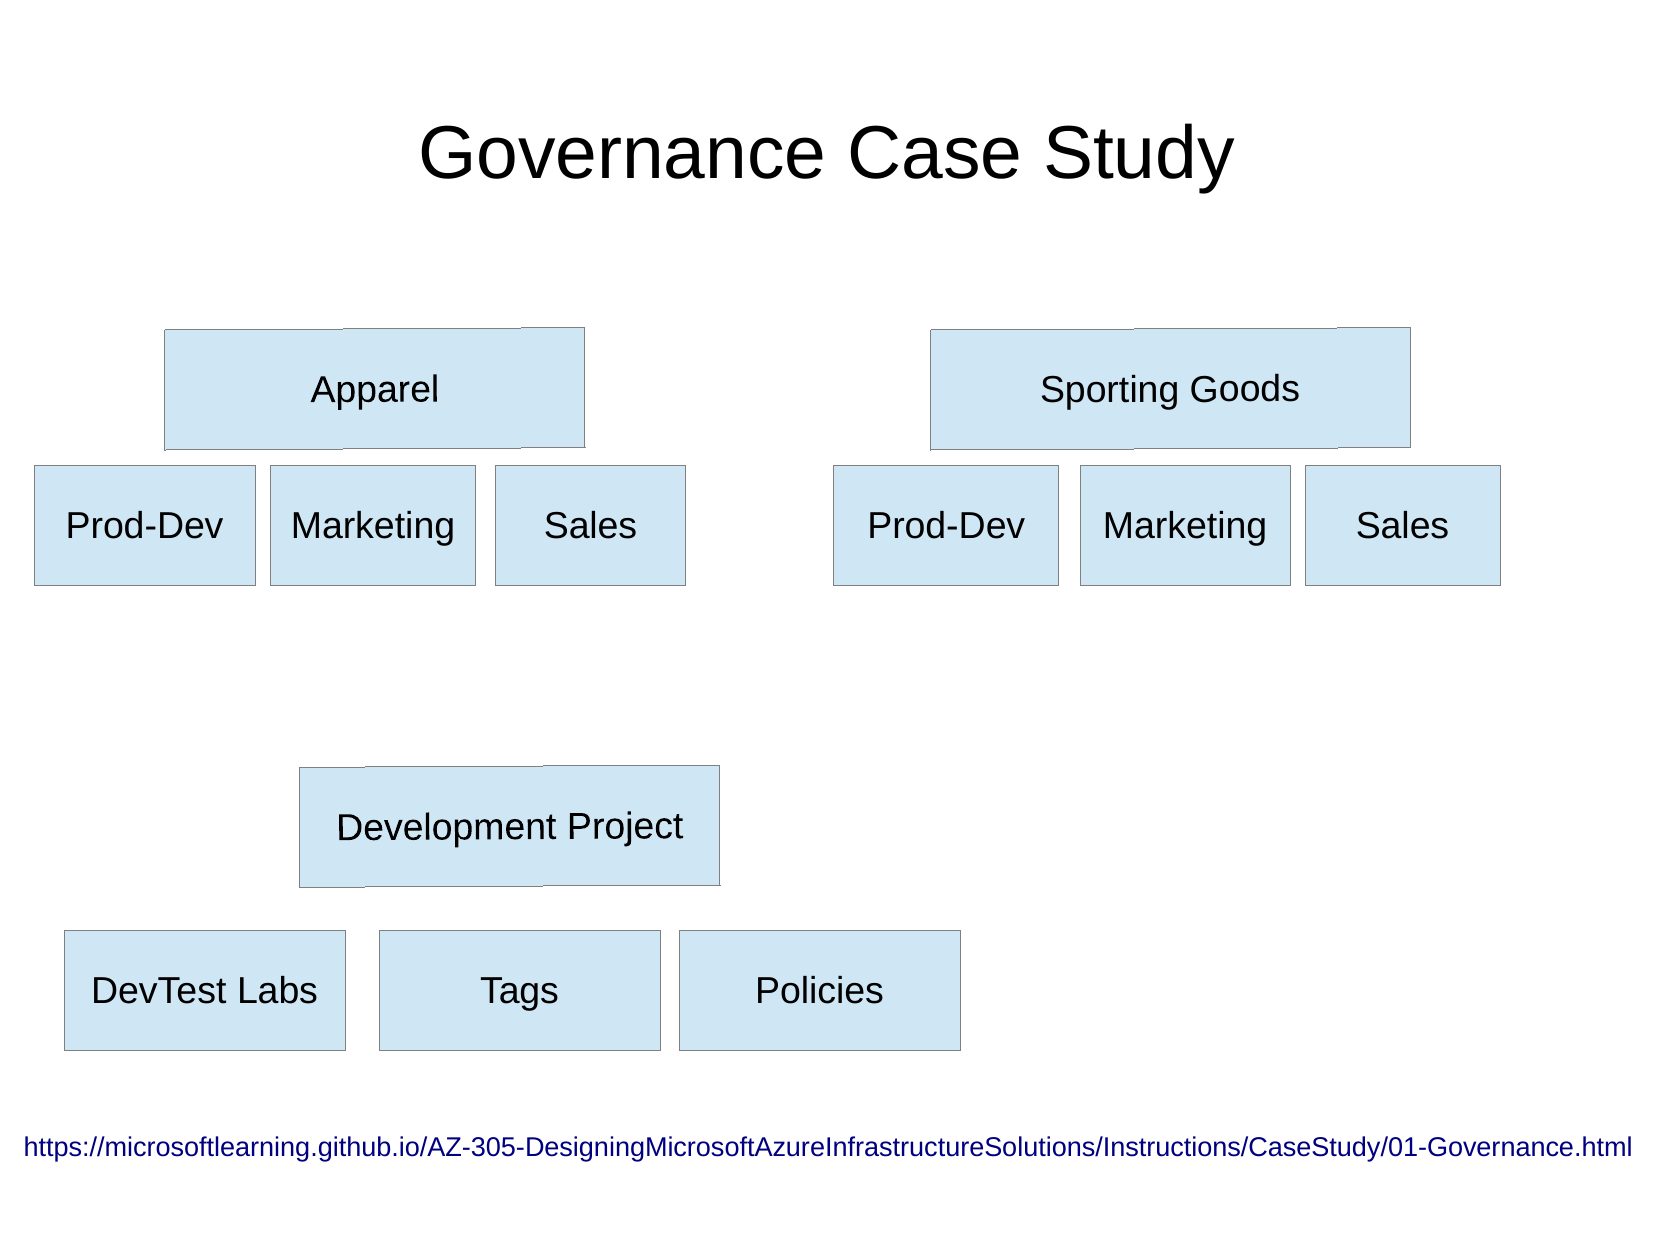

# Governance Case Study
Apparel
Sporting Goods
Prod-Dev
Marketing
Sales
Prod-Dev
Marketing
Sales
Development Project
DevTest Labs
Tags
Policies
https://microsoftlearning.github.io/AZ-305-DesigningMicrosoftAzureInfrastructureSolutions/Instructions/CaseStudy/01-Governance.html